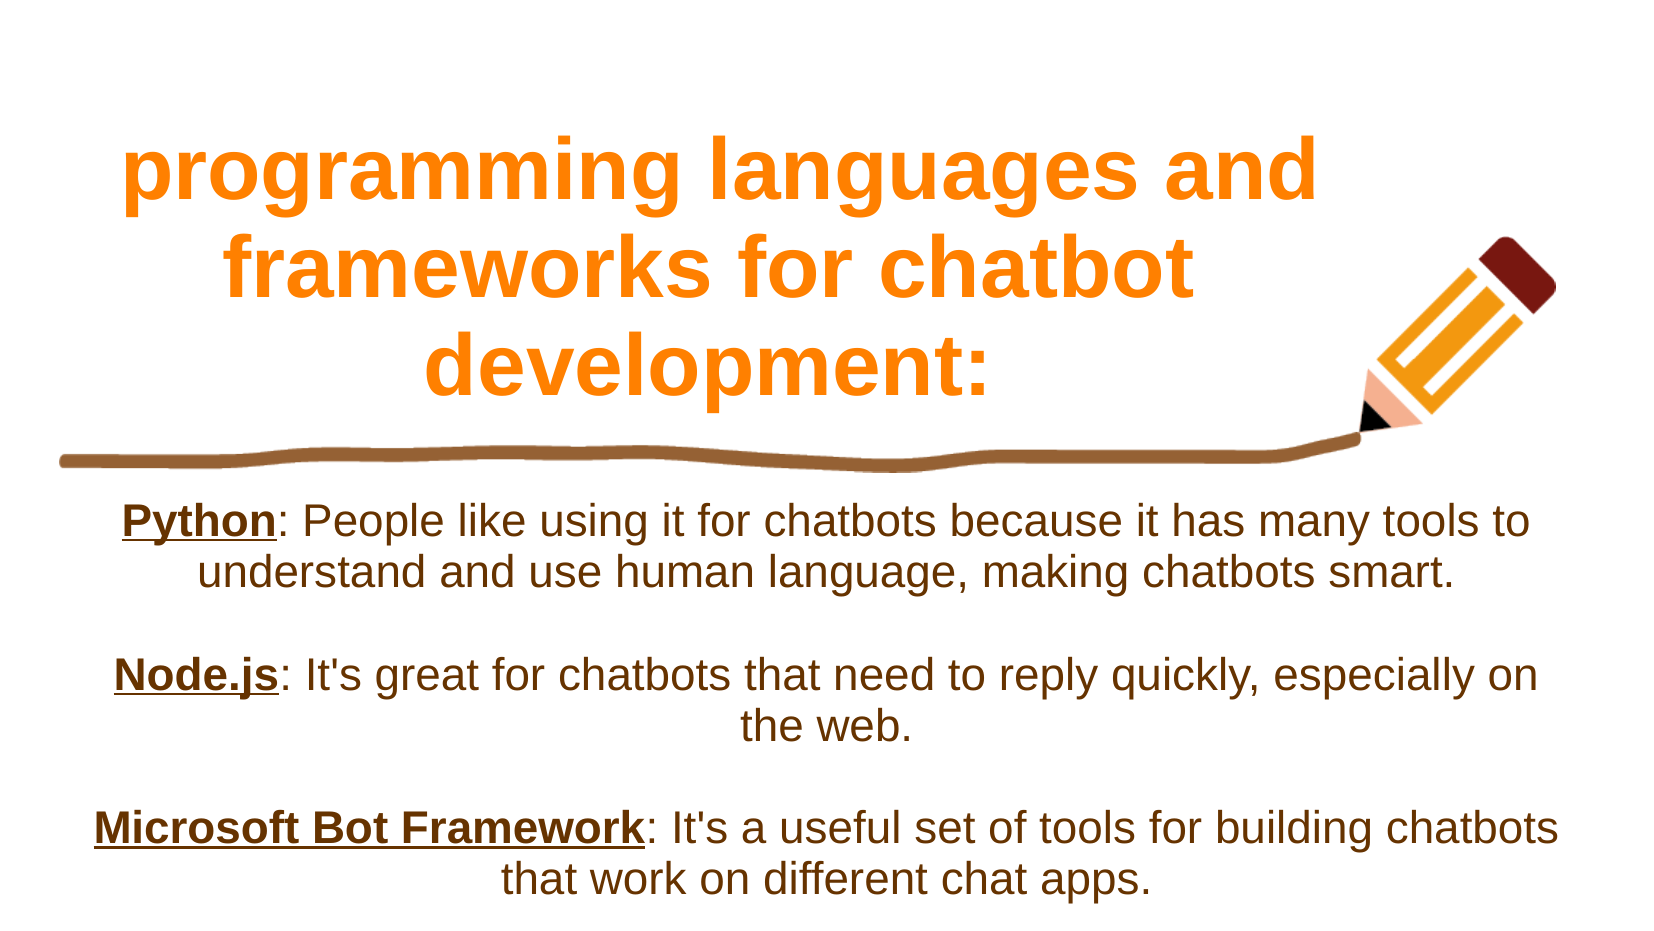

# programming languages and frameworks for chatbot development:
Python: People like using it for chatbots because it has many tools to understand and use human language, making chatbots smart.
Node.js: It's great for chatbots that need to reply quickly, especially on the web.
Microsoft Bot Framework: It's a useful set of tools for building chatbots that work on different chat apps.